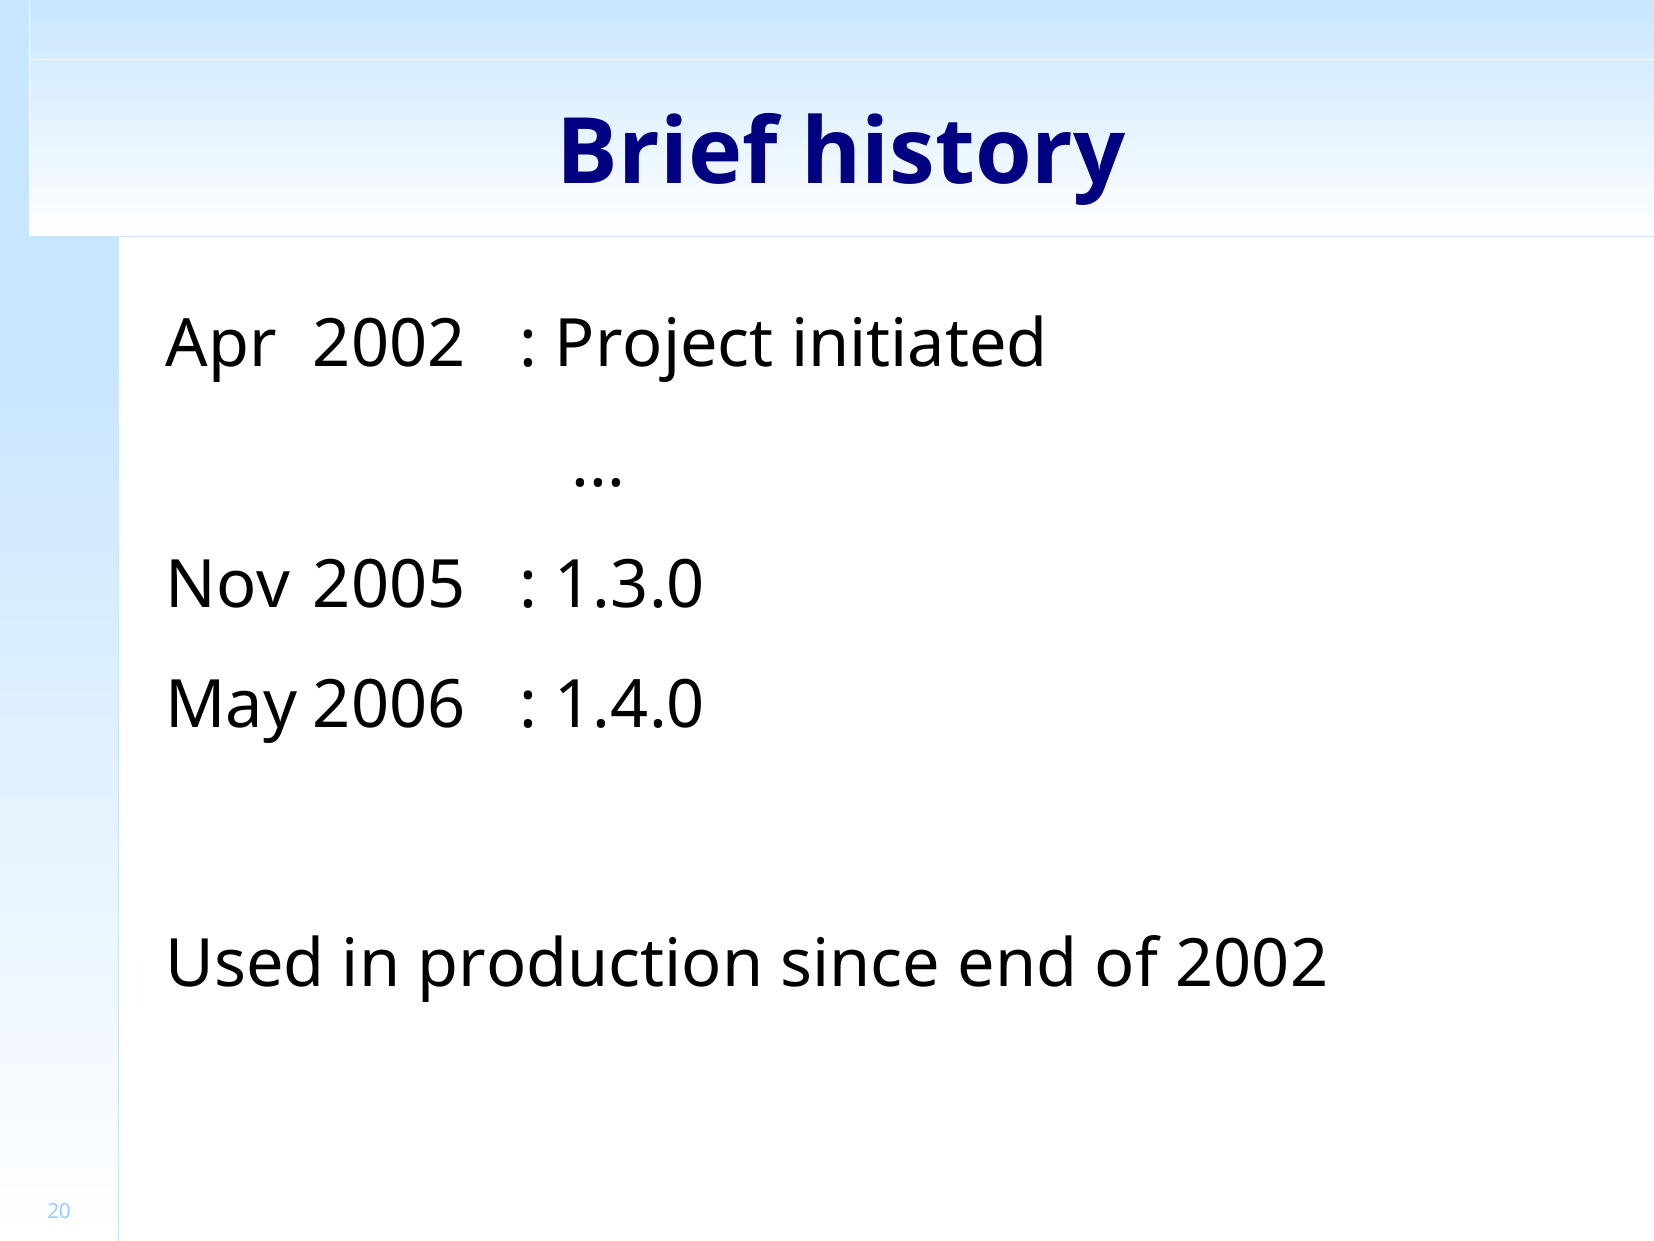

# Brief history
Apr
Nov
May
2002
2005
2006
: Project initiated
 ...
: 1.3.0
: 1.4.0
Used in production since end of 2002